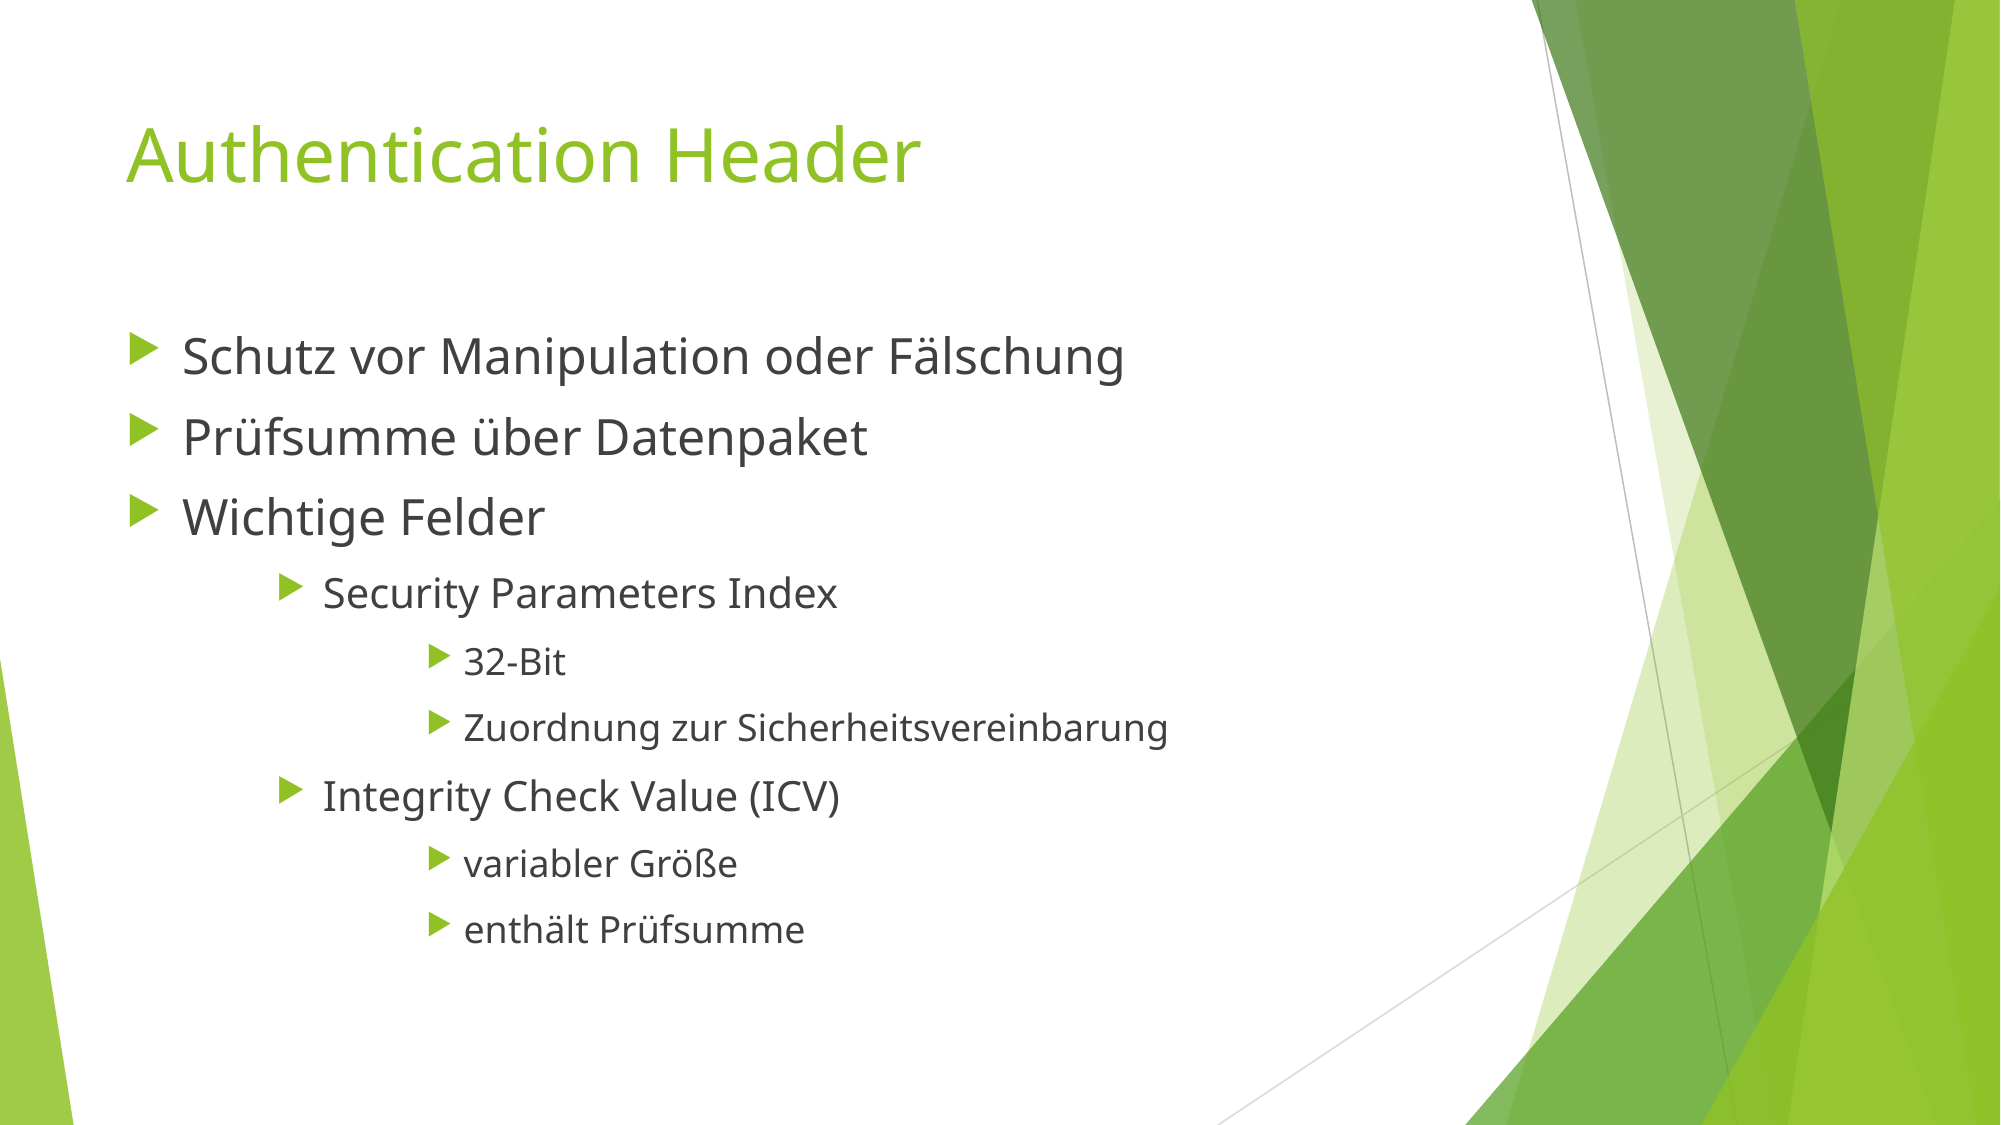

# Authentication Header
Schutz vor Manipulation oder Fälschung
Prüfsumme über Datenpaket
Wichtige Felder
Security Parameters Index
32-Bit
Zuordnung zur Sicherheitsvereinbarung
Integrity Check Value (ICV)
variabler Größe
enthält Prüfsumme